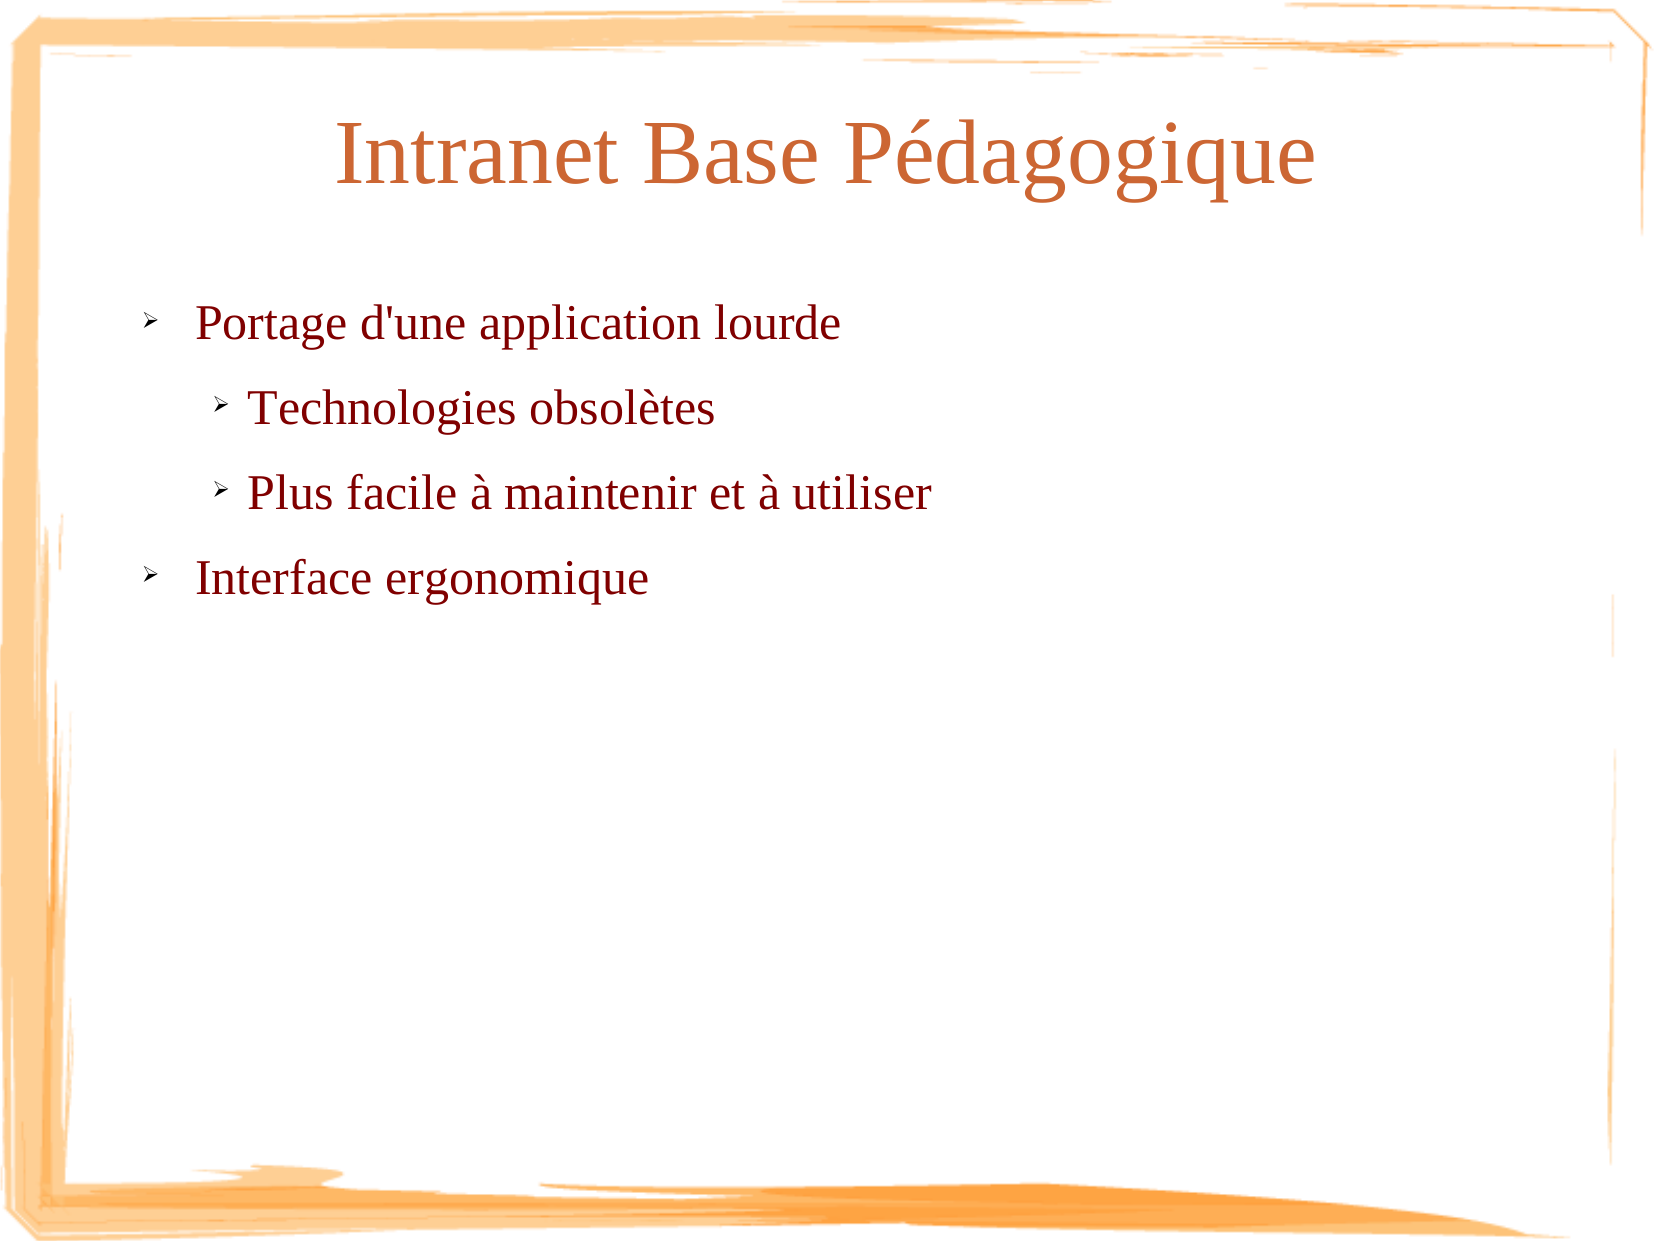

# Intranet Base Pédagogique
Portage d'une application lourde
Technologies obsolètes
Plus facile à maintenir et à utiliser
Interface ergonomique